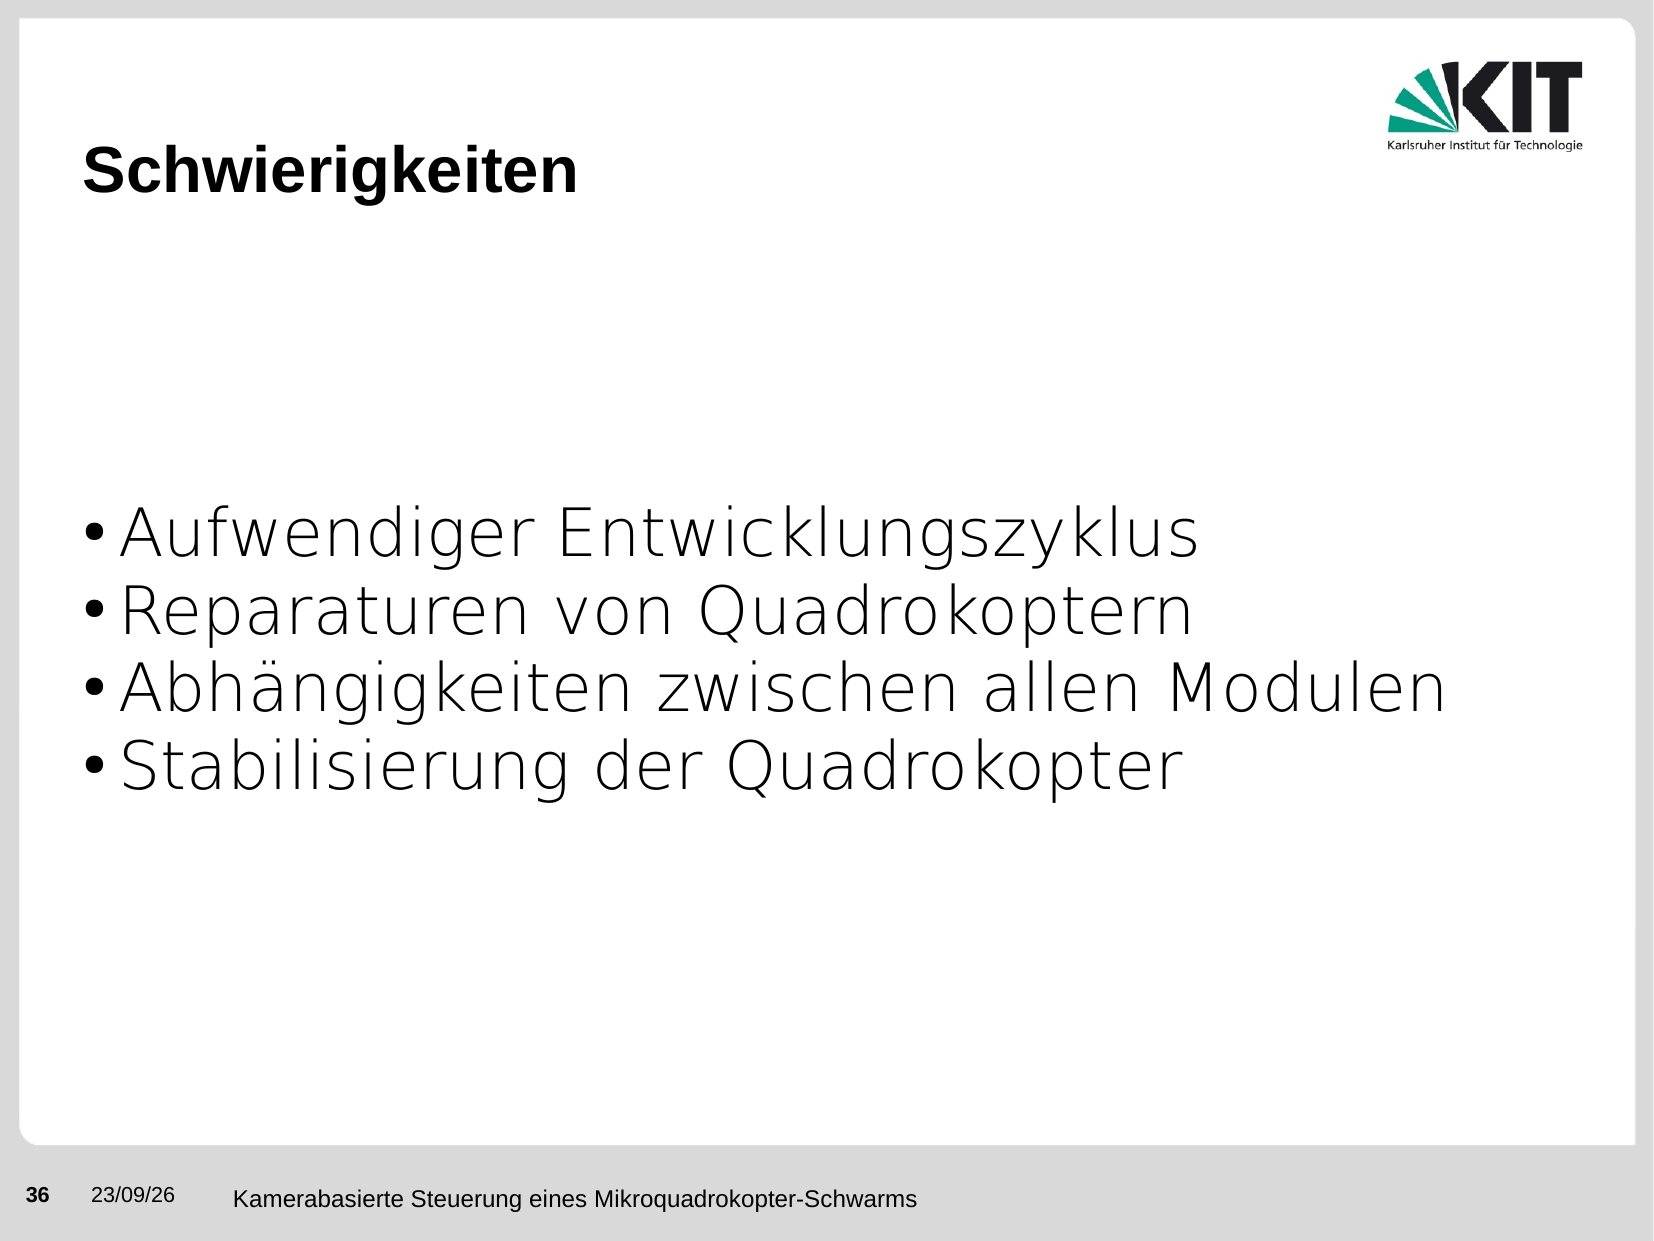

# Schwierigkeiten
Aufwendiger Entwicklungszyklus
Reparaturen von Quadrokoptern
Abhängigkeiten zwischen allen Modulen
Stabilisierung der Quadrokopter